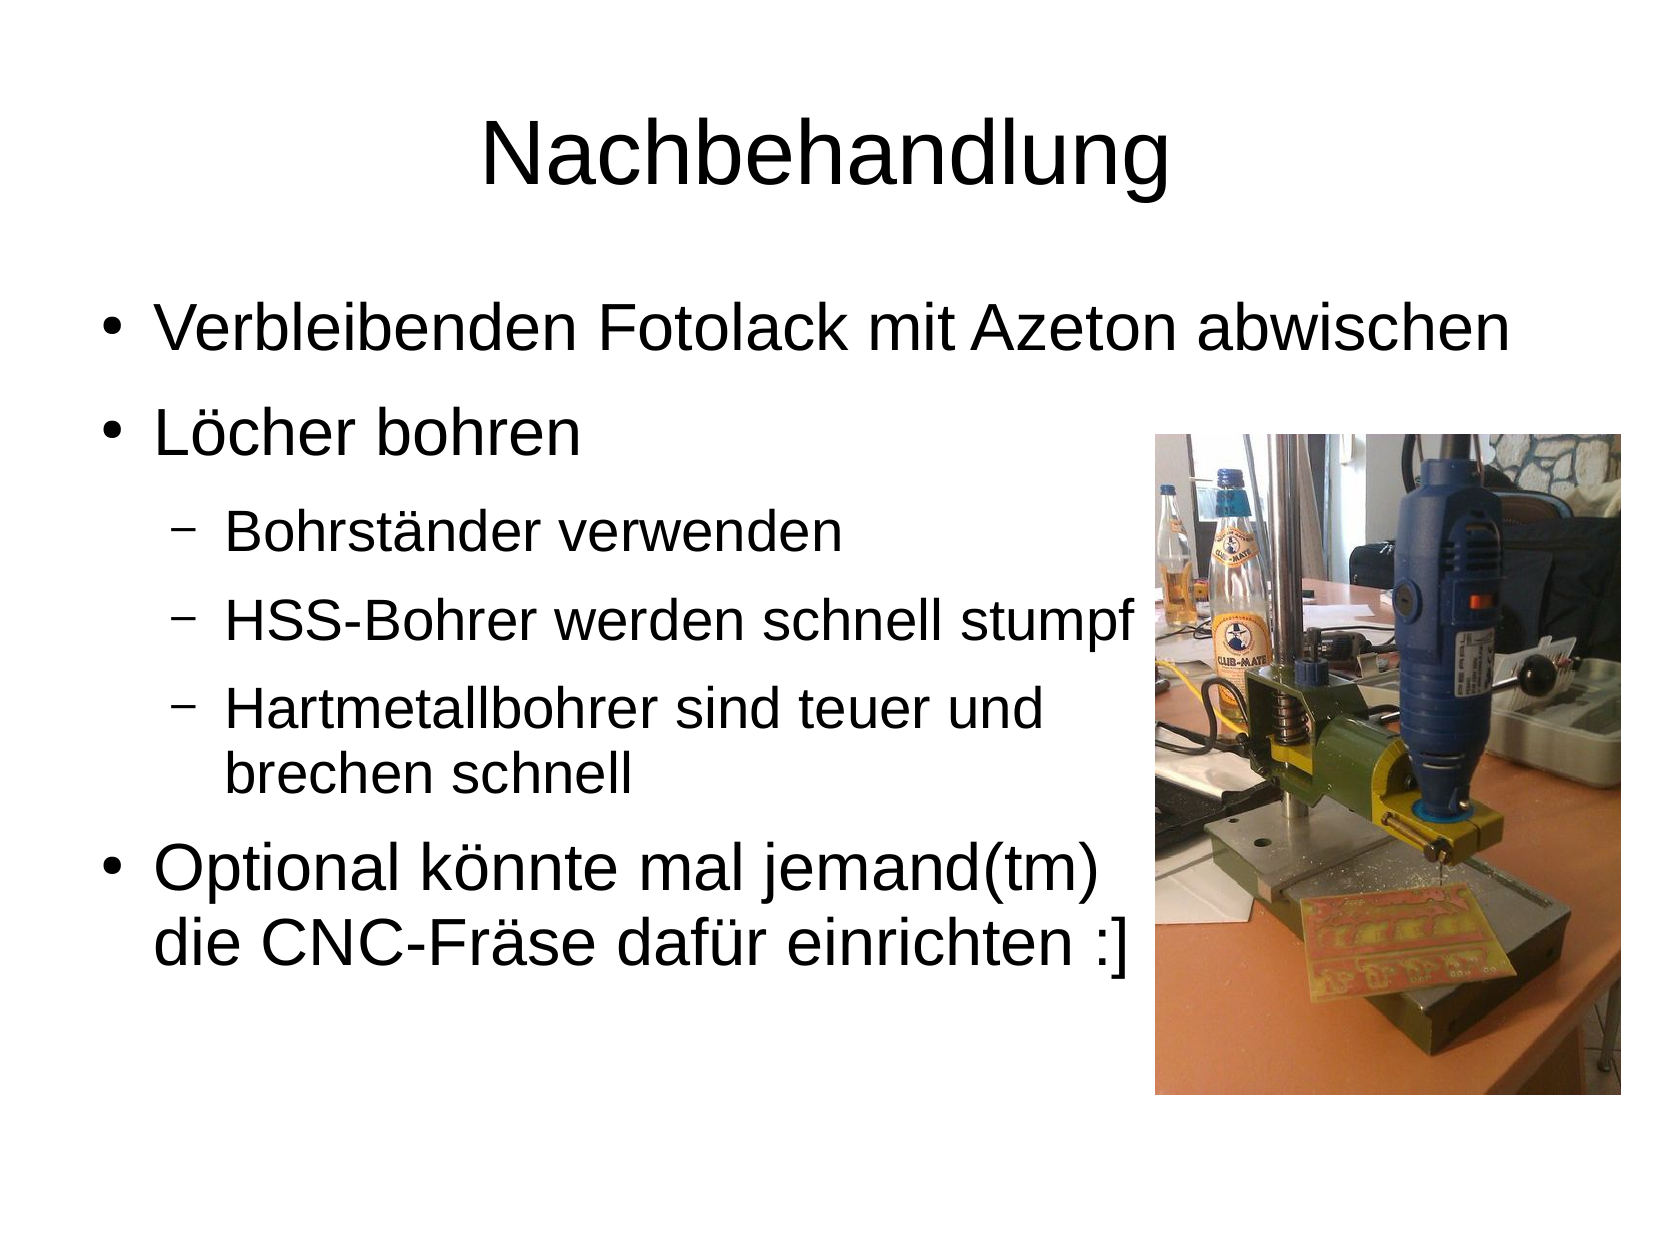

# Nachbehandlung
Verbleibenden Fotolack mit Azeton abwischen
Löcher bohren
Bohrständer verwenden
HSS-Bohrer werden schnell stumpf
Hartmetallbohrer sind teuer und
brechen schnell
Optional könnte mal jemand(tm)
die CNC-Fräse dafür einrichten :]